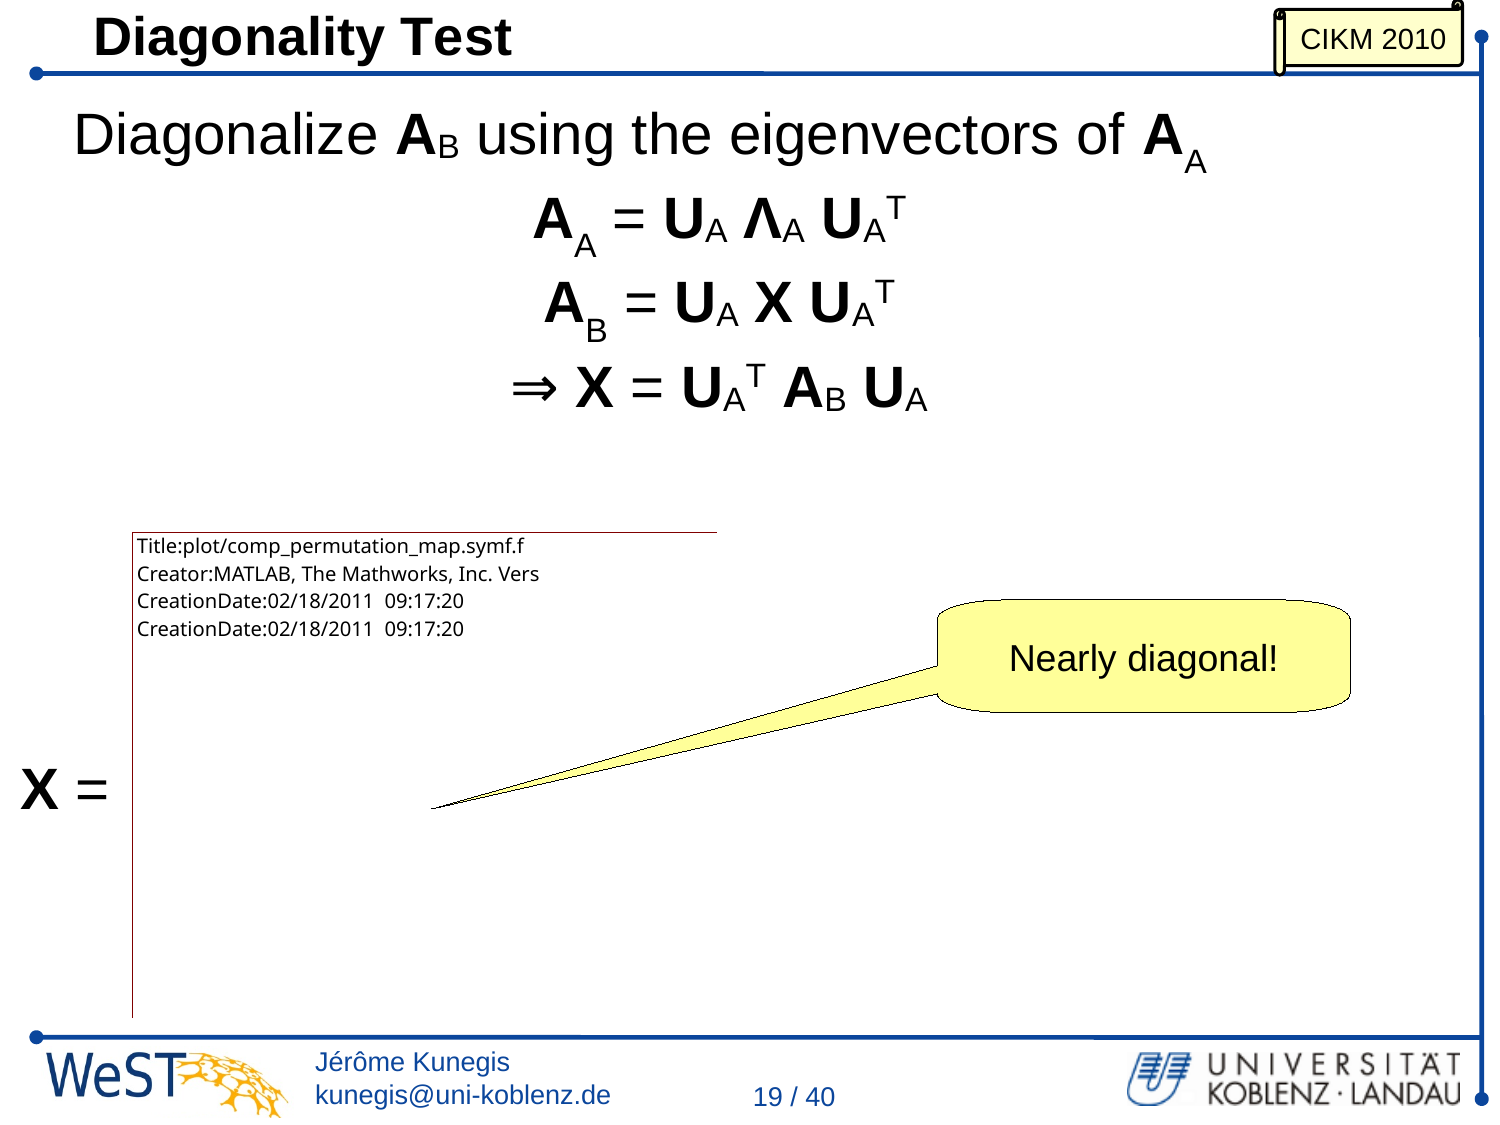

CIKM 2010
Diagonality Test
Diagonalize AB using the eigenvectors of AA
AA = UA ΛA UAT
AB = UA X UAT
⇒ X = UAT AB UA
Nearly diagonal!
X =